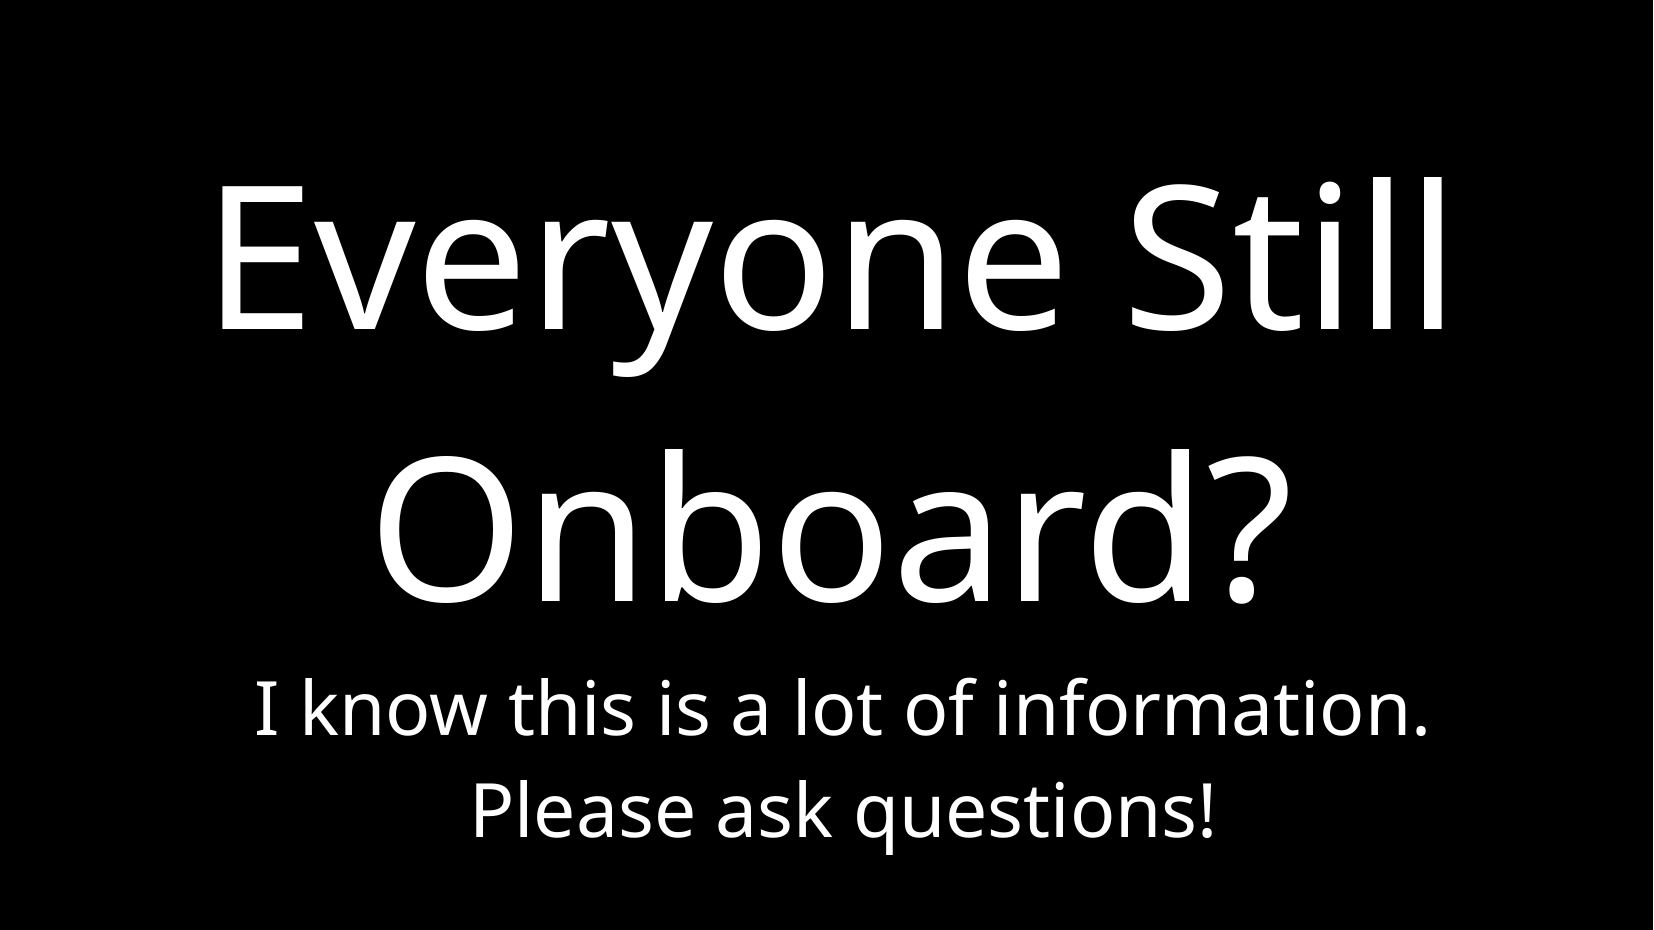

# Everyone Still Onboard?
I know this is a lot of information. Please ask questions!